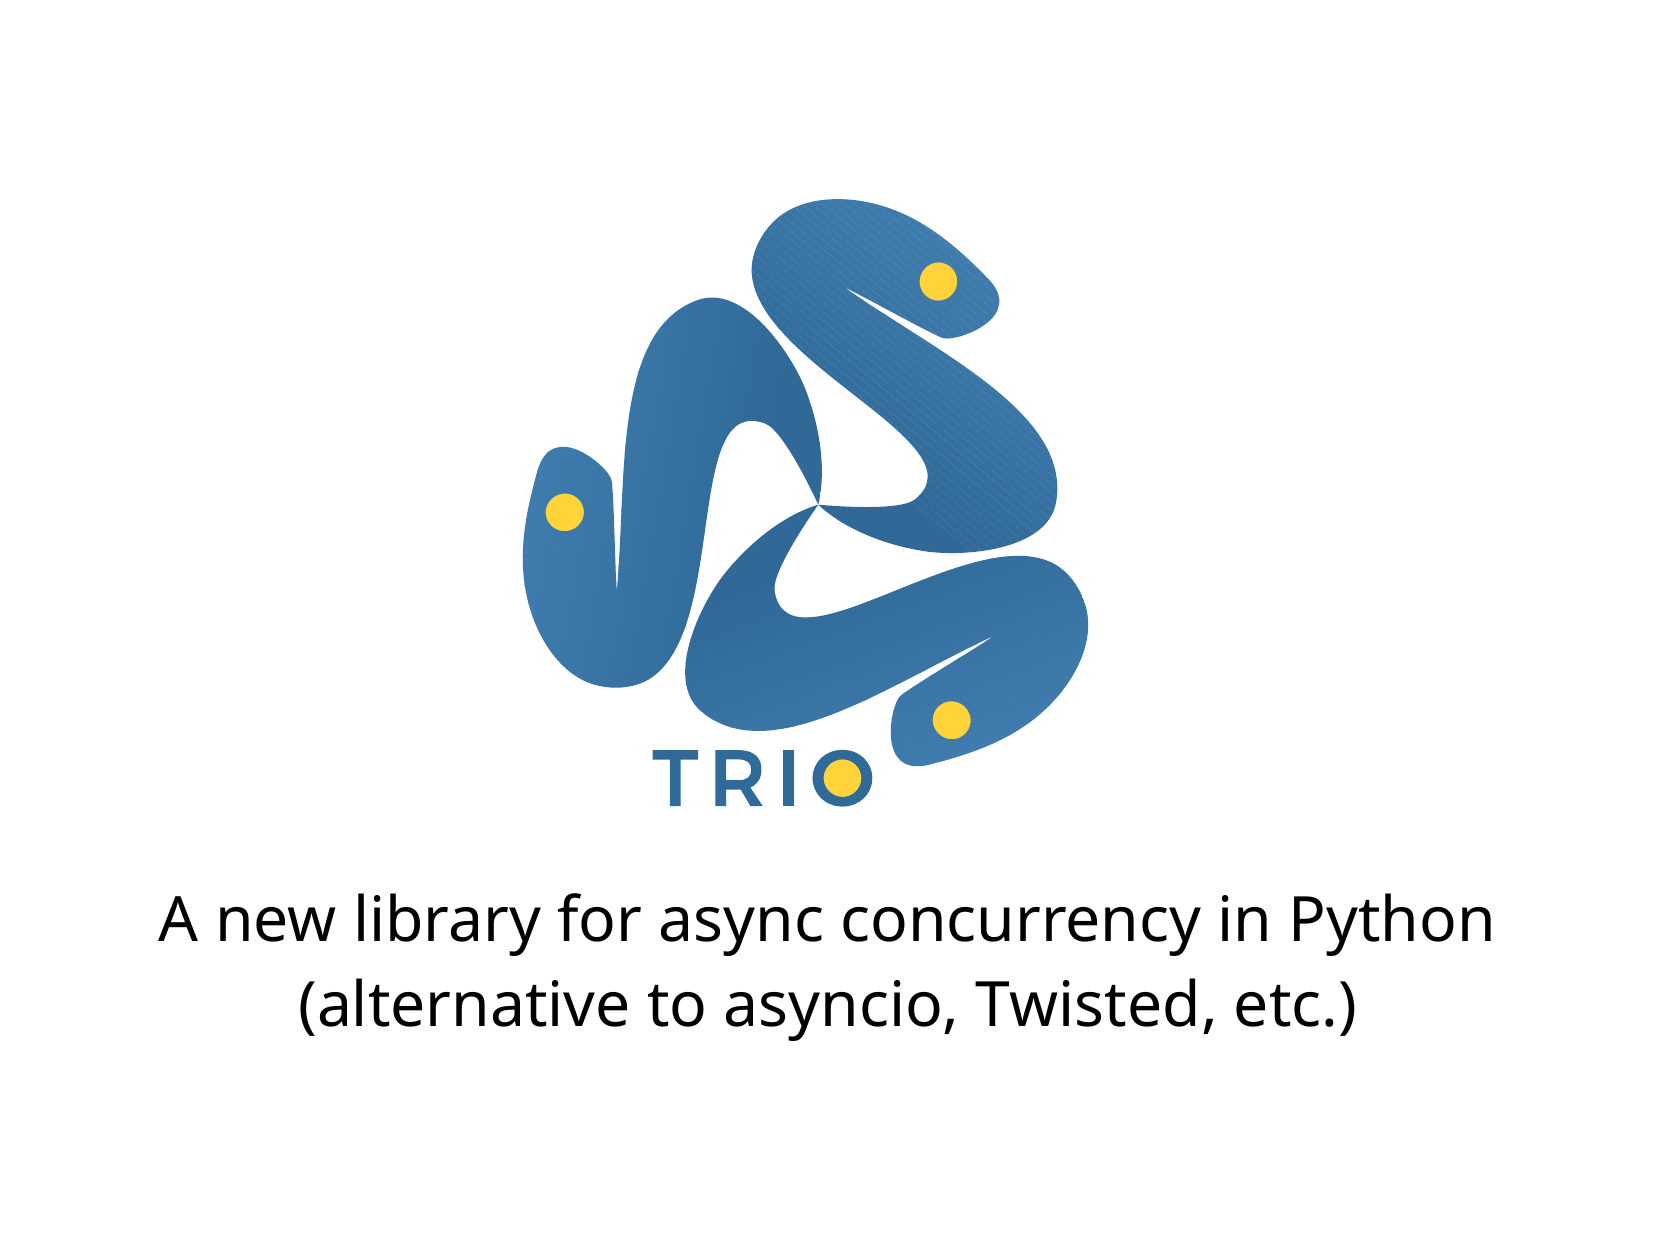

A new library for async concurrency in Python
(alternative to asyncio, Twisted, etc.)